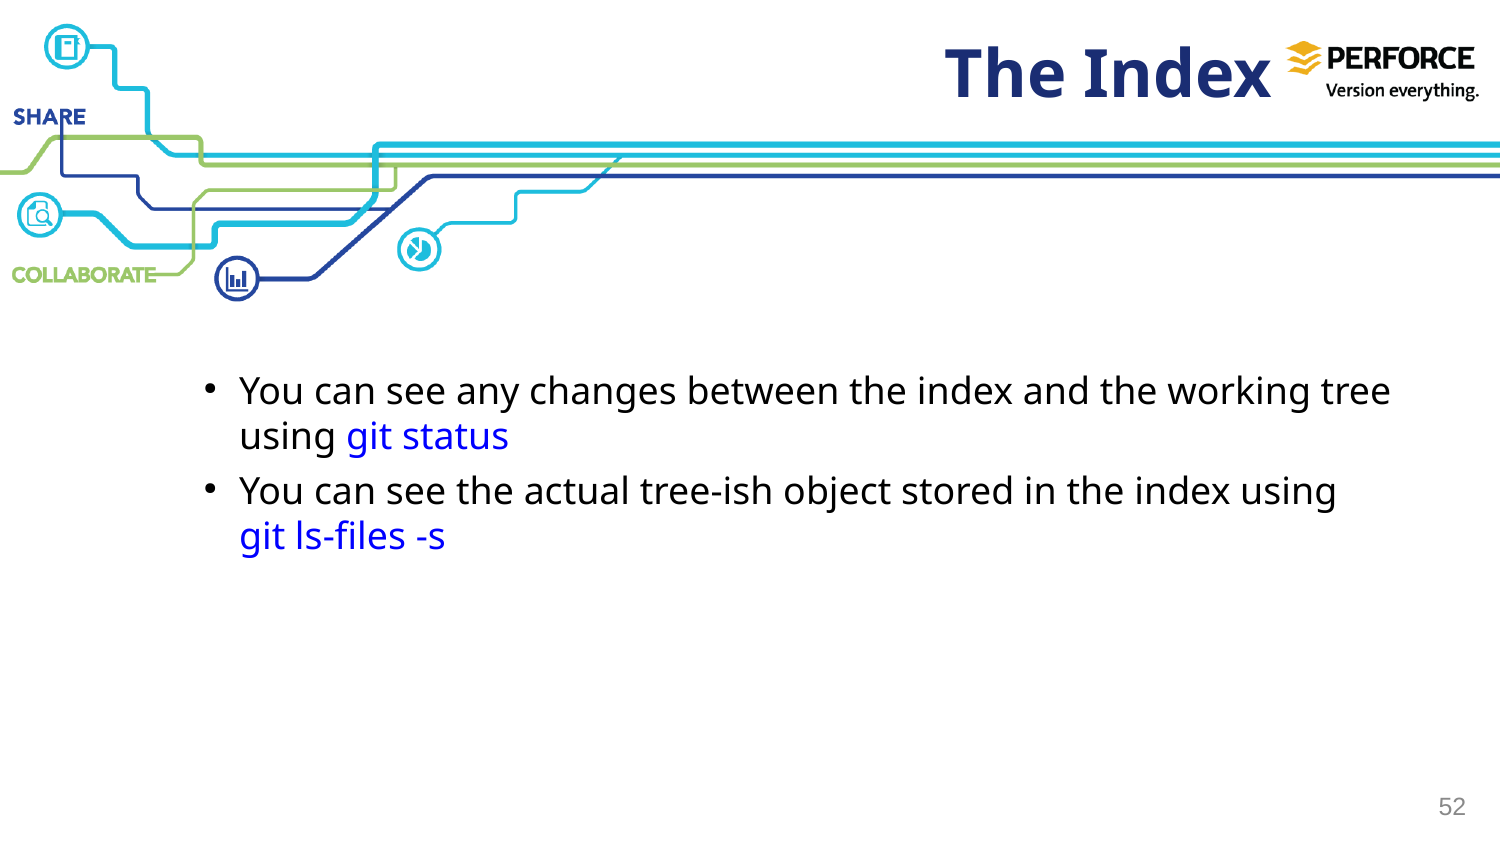

# The Index
You can see any changes between the index and the working tree using git status
You can see the actual tree-ish object stored in the index using
git ls-files -s